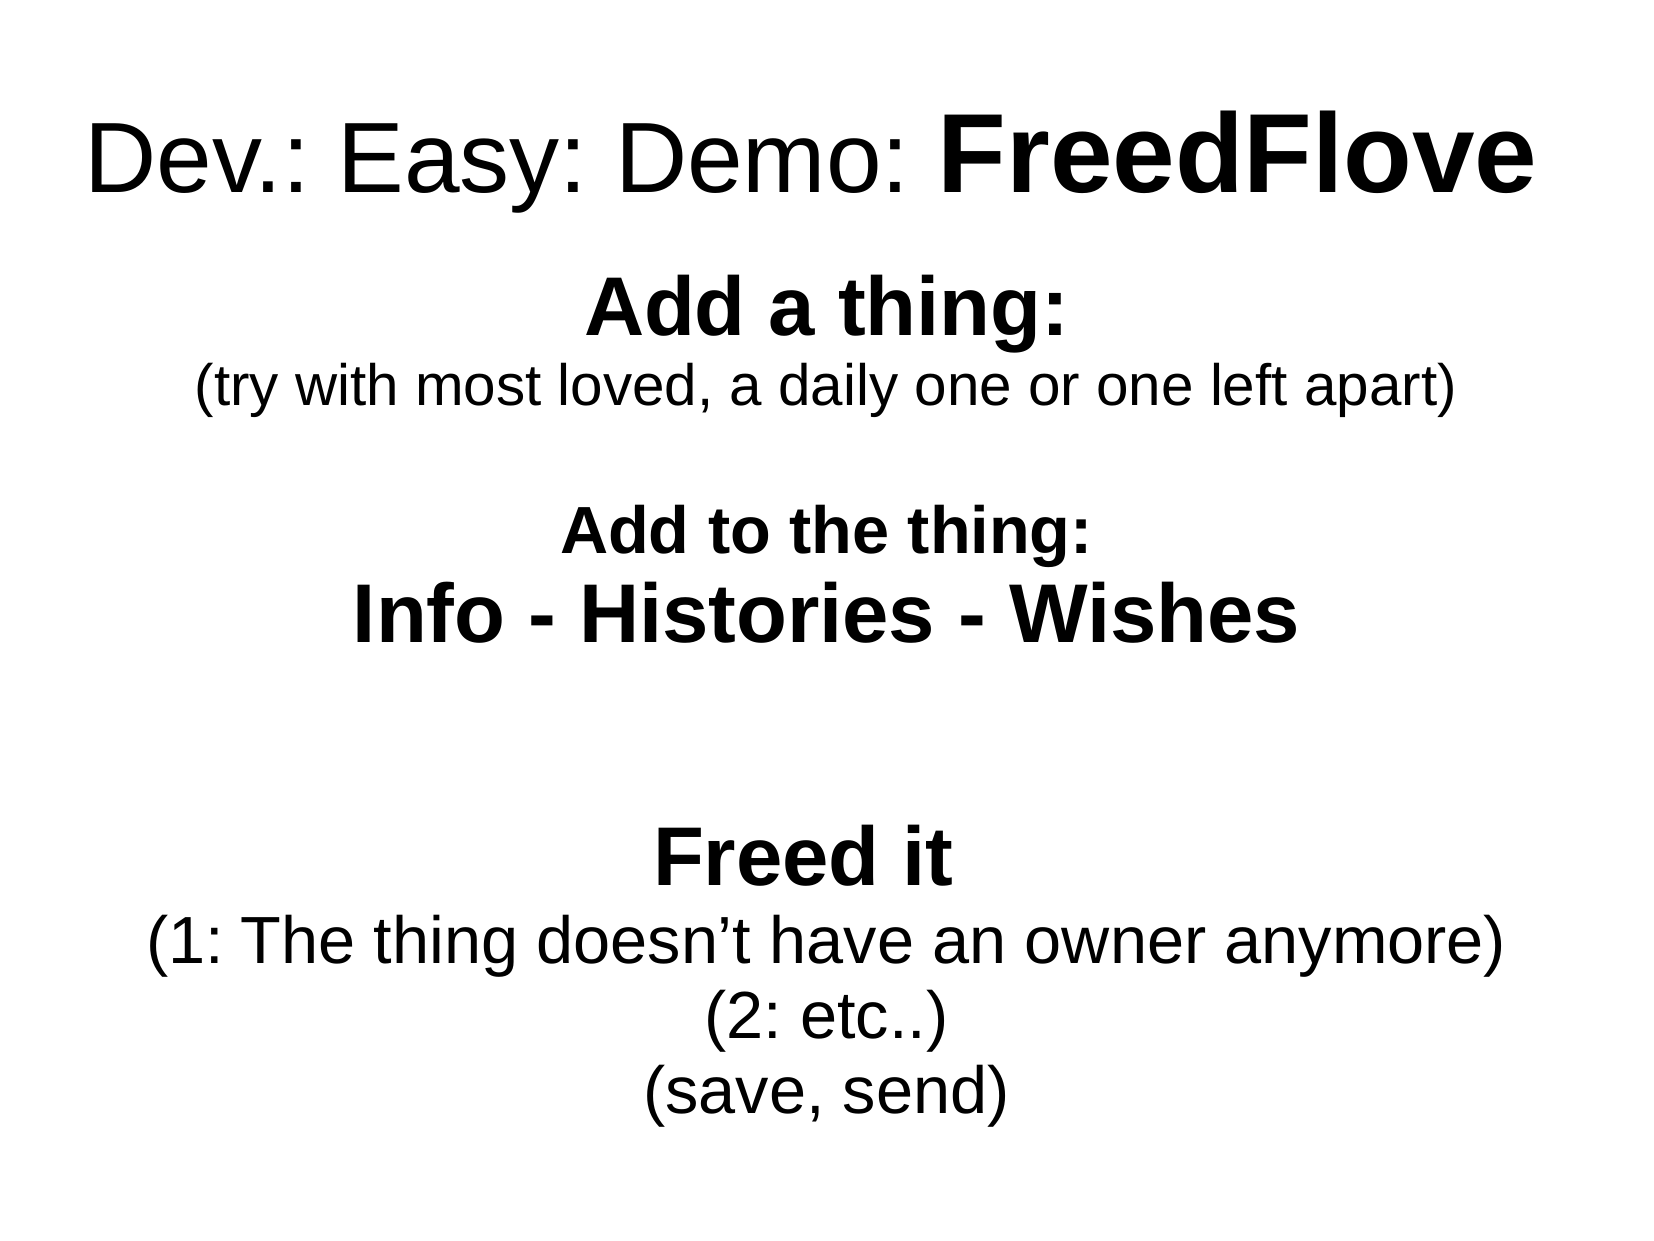

Add a thing:
(try with most loved, a daily one or one left apart)
Add to the thing:
Info - Histories - Wishes
Freed it
(1: The thing doesn’t have an owner anymore)
(2: etc..)
(save, send)
# Dev.: Easy: Demo: FreedFlove